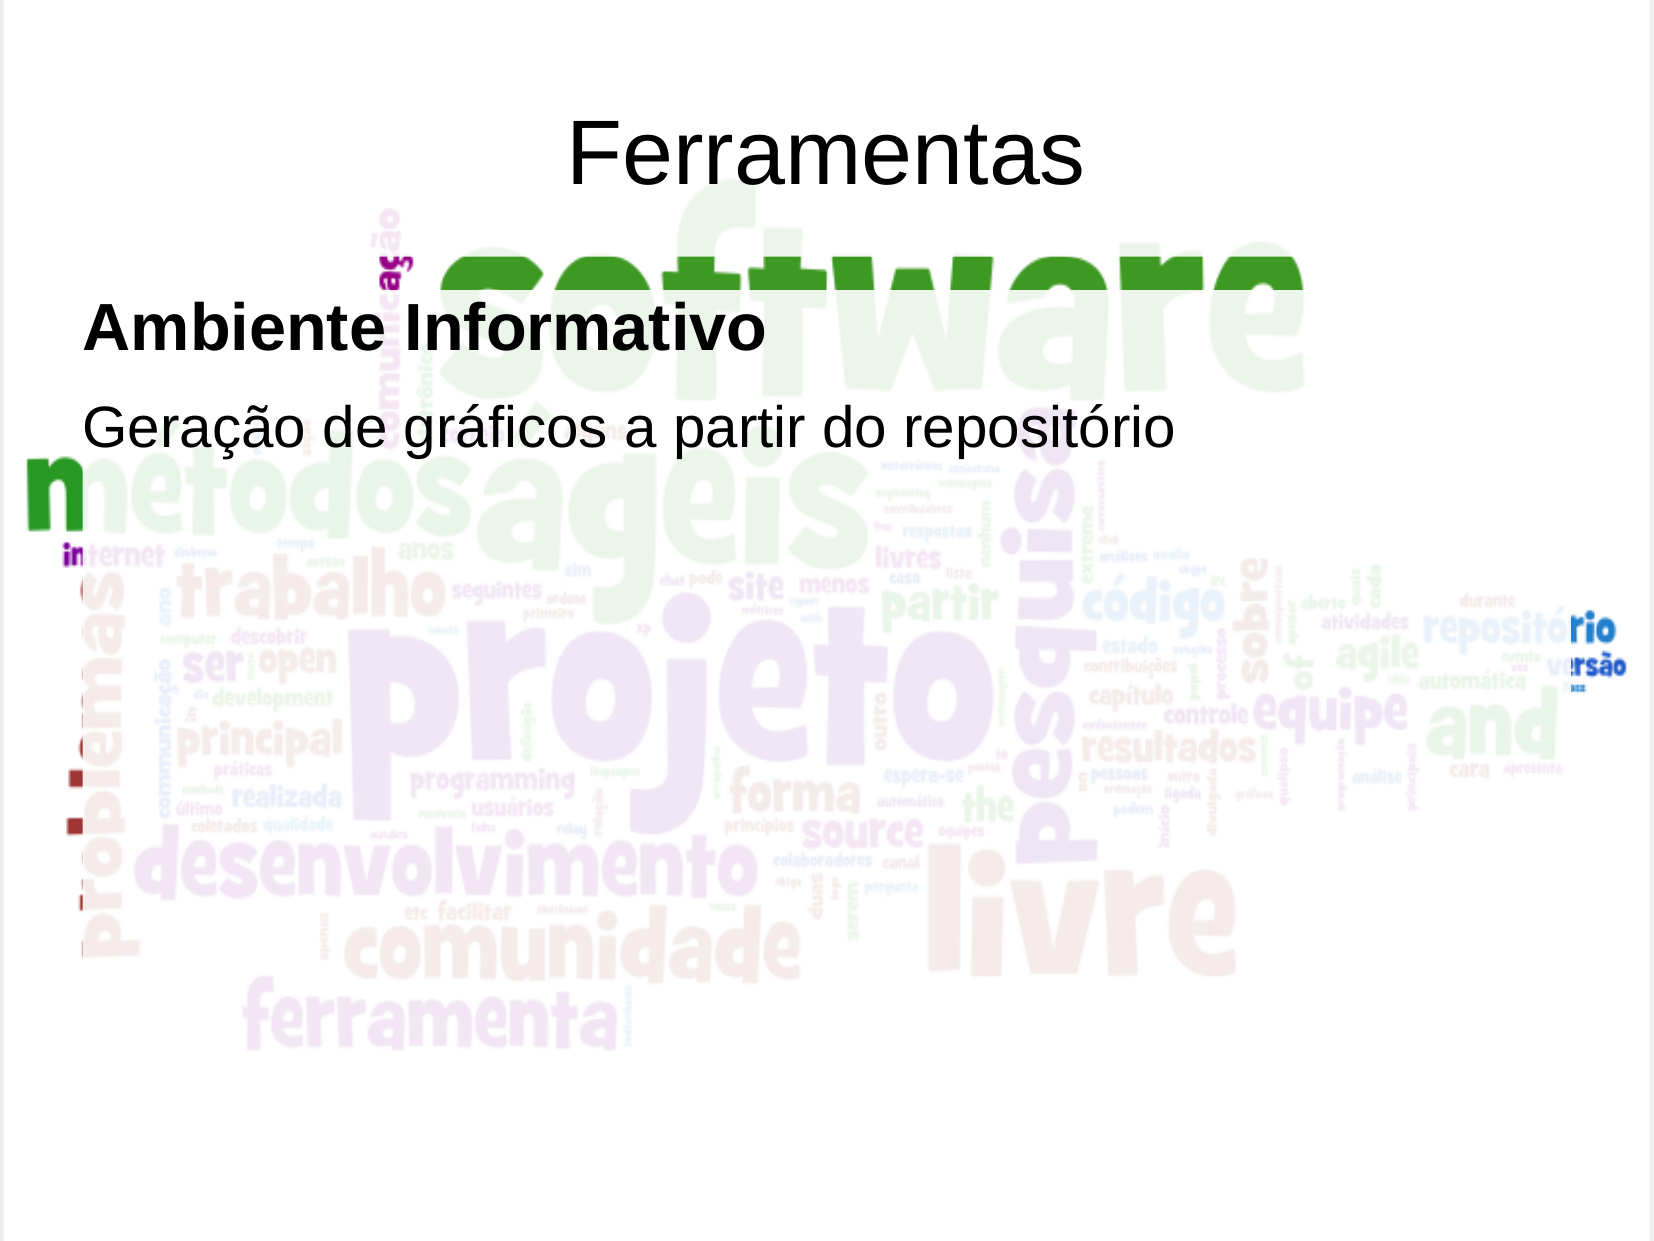

# Ferramentas
Ambiente Informativo
Geração de gráficos a partir do repositório